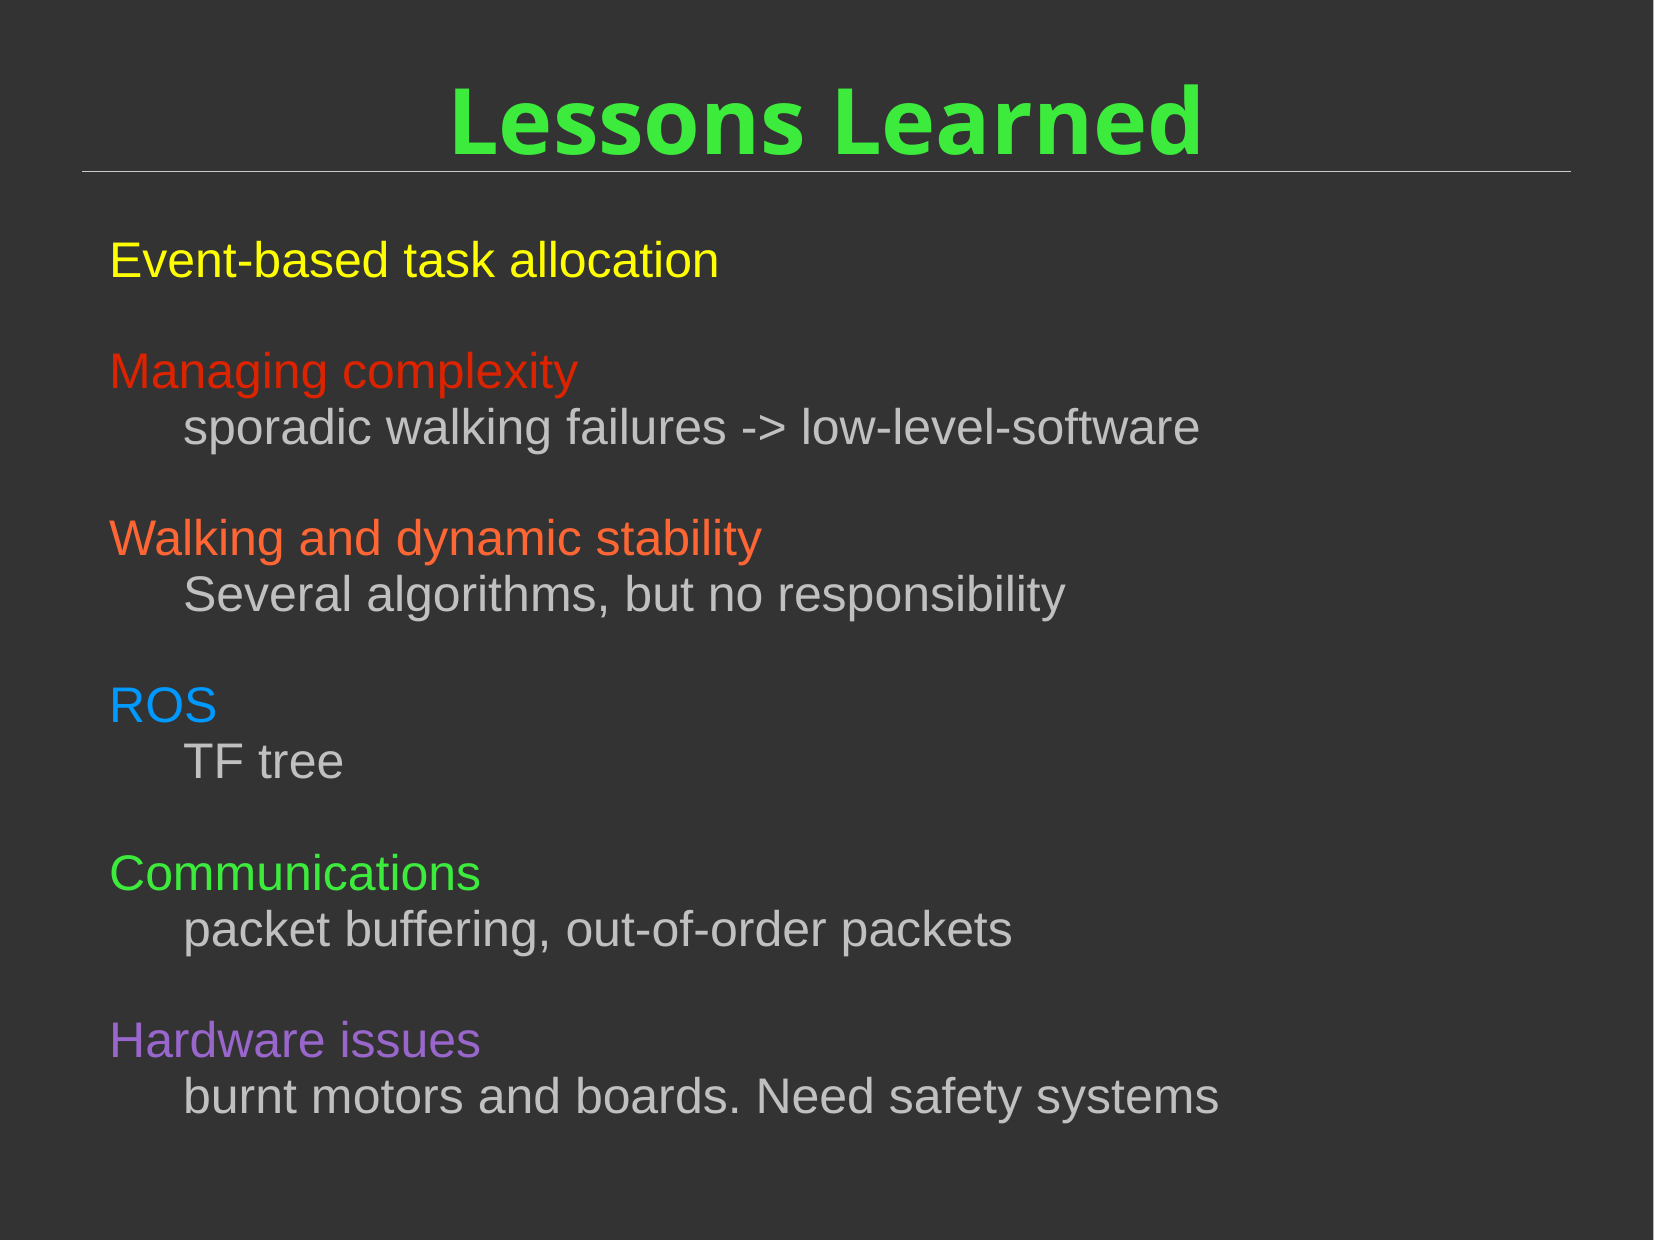

# Lessons Learned
Event-based task allocation
Managing complexity
	sporadic walking failures -> low-level-software
Walking and dynamic stability
	Several algorithms, but no responsibility
ROS
	TF tree
Communications
	packet buffering, out-of-order packets
Hardware issues
	burnt motors and boards. Need safety systems